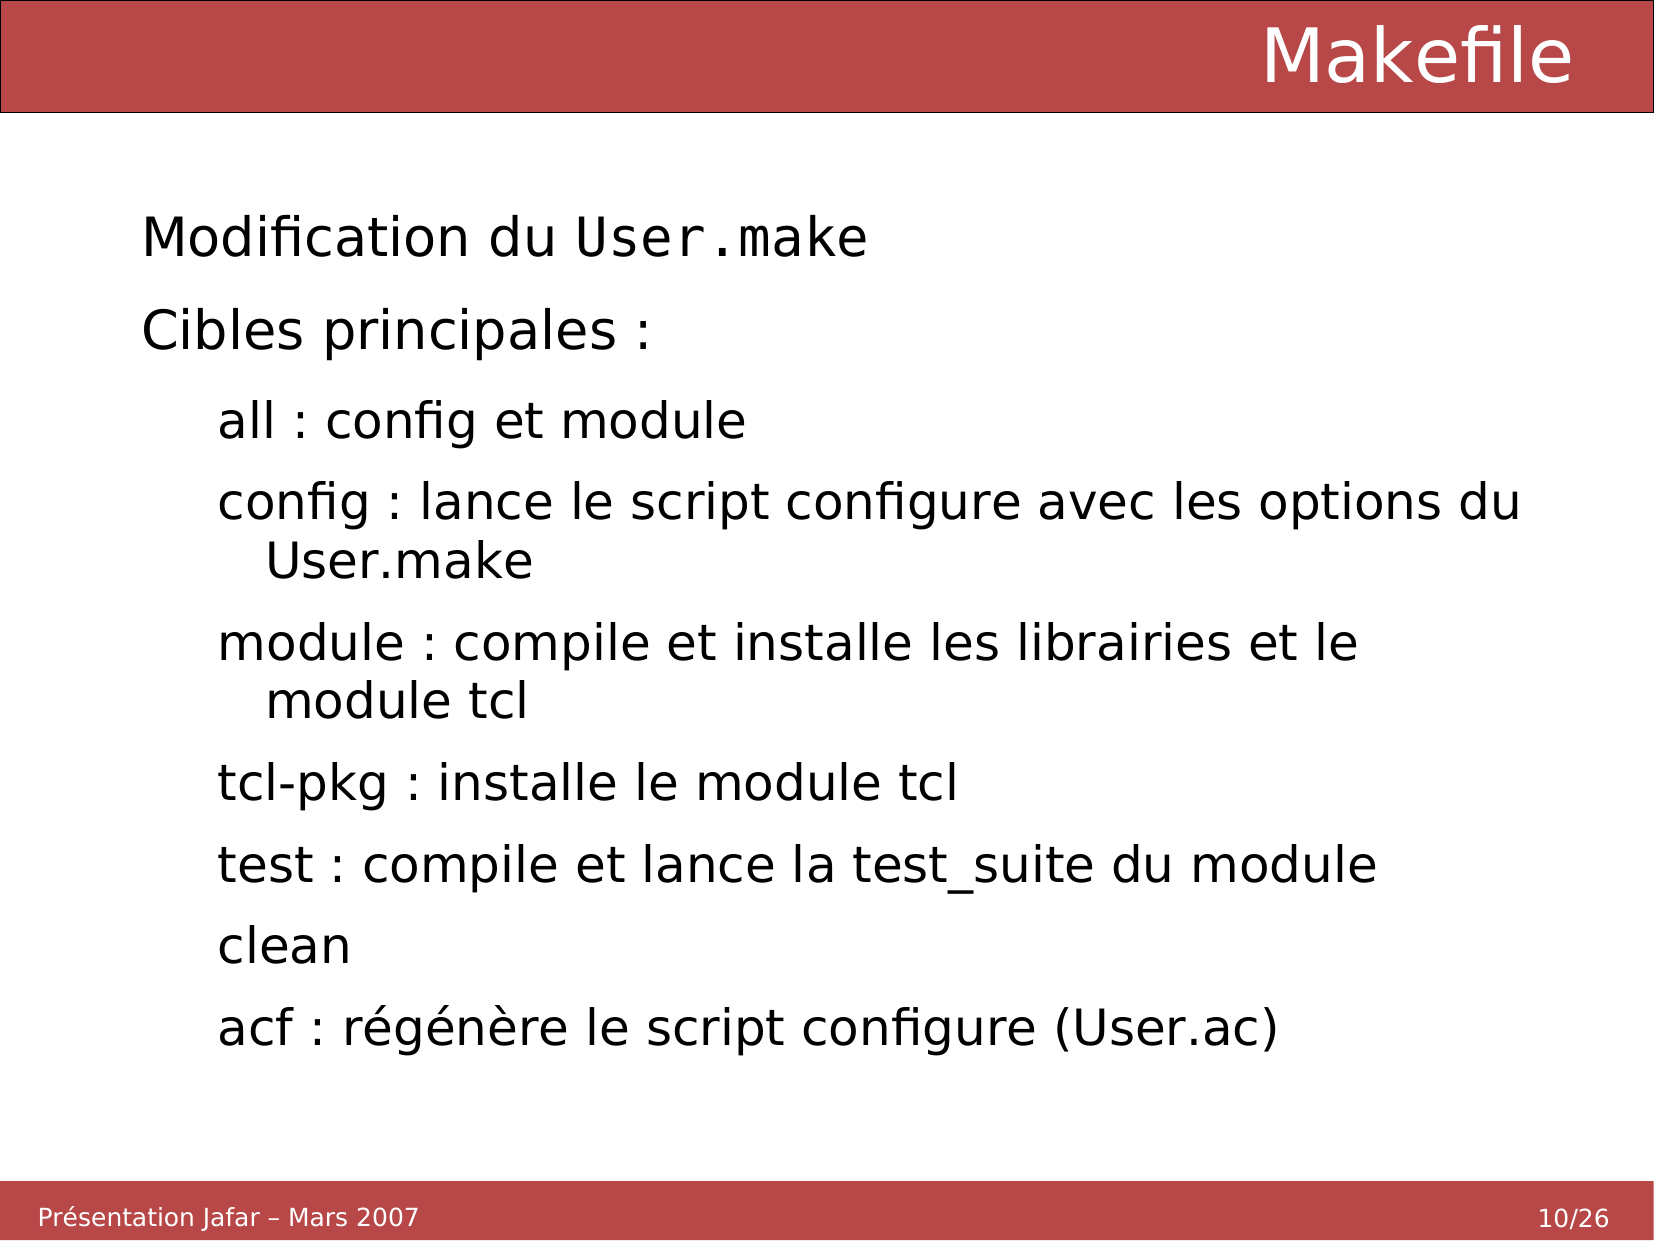

# Makefile
Modification du User.make
Cibles principales :
all : config et module
config : lance le script configure avec les options du User.make
module : compile et installe les librairies et le module tcl
tcl-pkg : installe le module tcl
test : compile et lance la test_suite du module
clean
acf : régénère le script configure (User.ac)